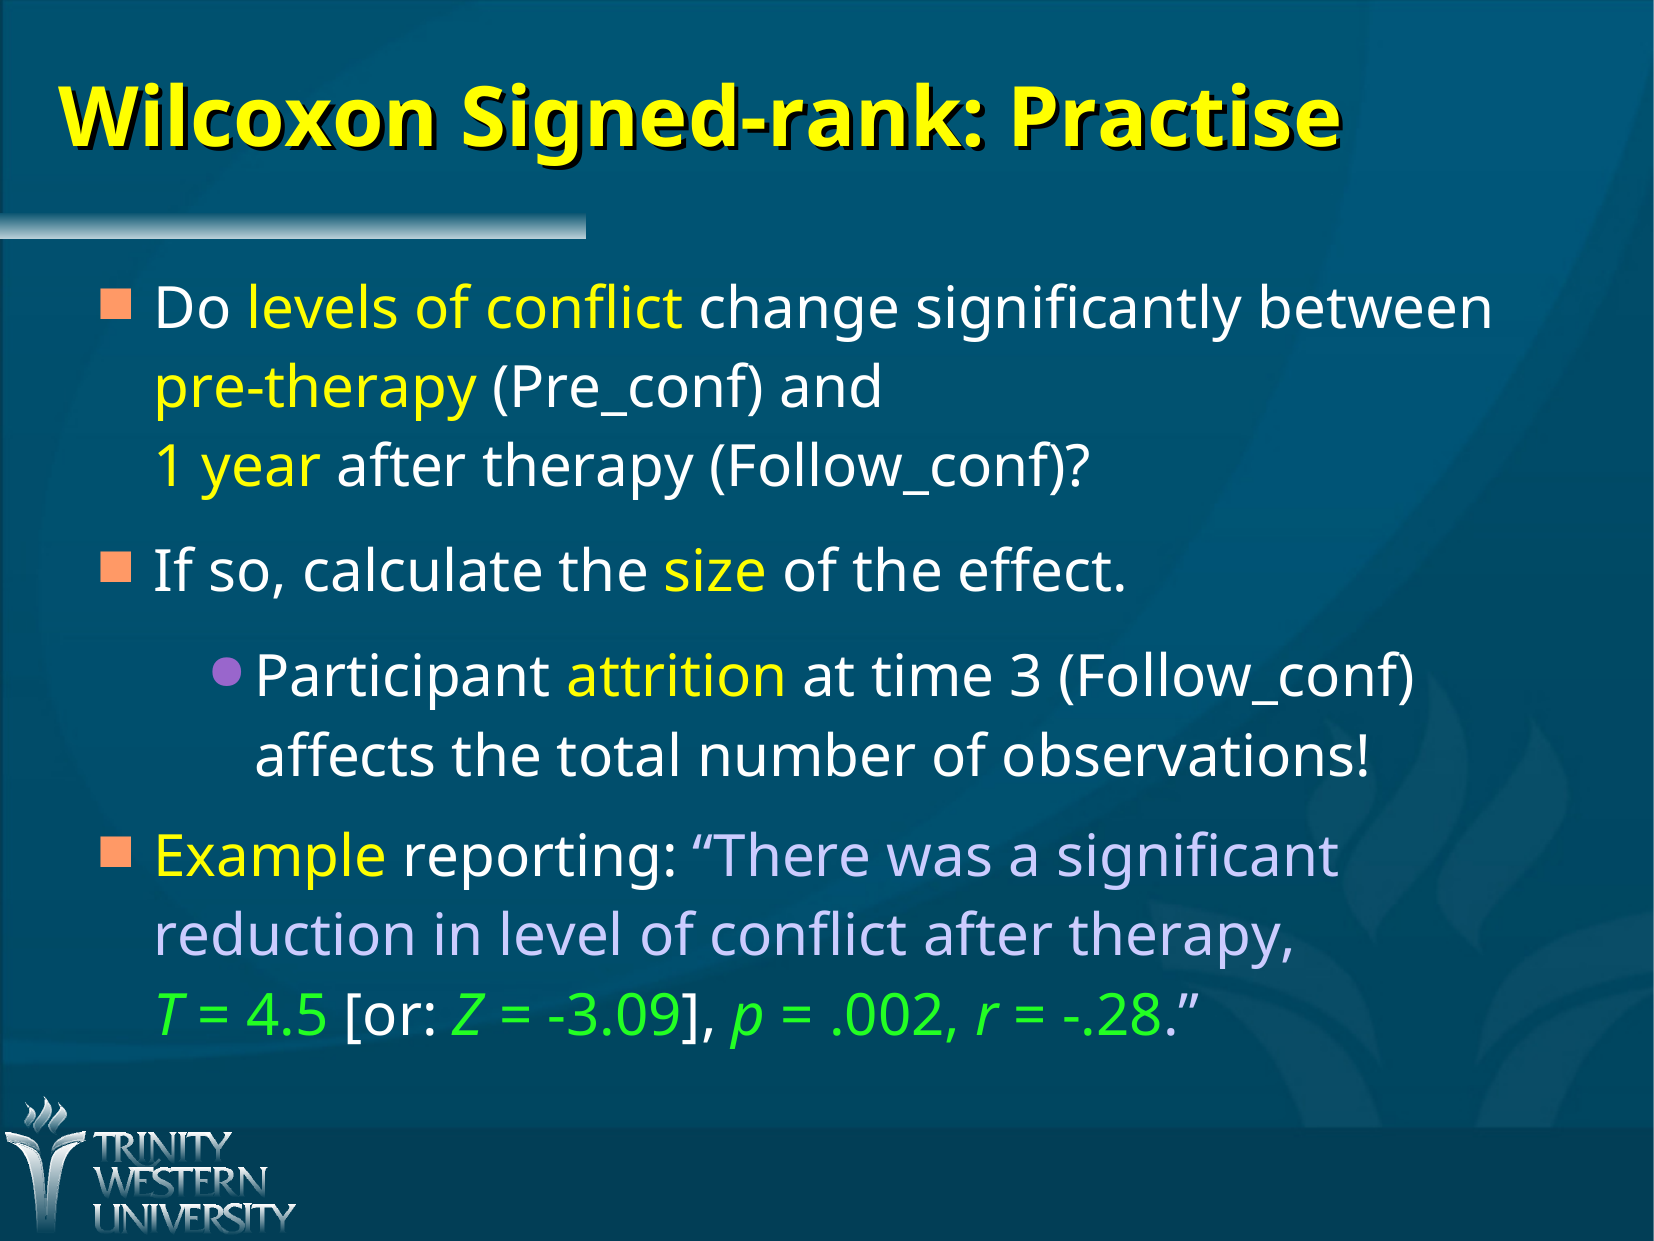

# Wilcoxon Signed-rank: Practise
Do levels of conflict change significantly between pre-therapy (Pre_conf) and
1 year after therapy (Follow_conf)?
If so, calculate the size of the effect.
Participant attrition at time 3 (Follow_conf) affects the total number of observations!
Example reporting: “There was a significant reduction in level of conflict after therapy,
T = 4.5 [or: Z = -3.09], p = .002, r = -.28.”